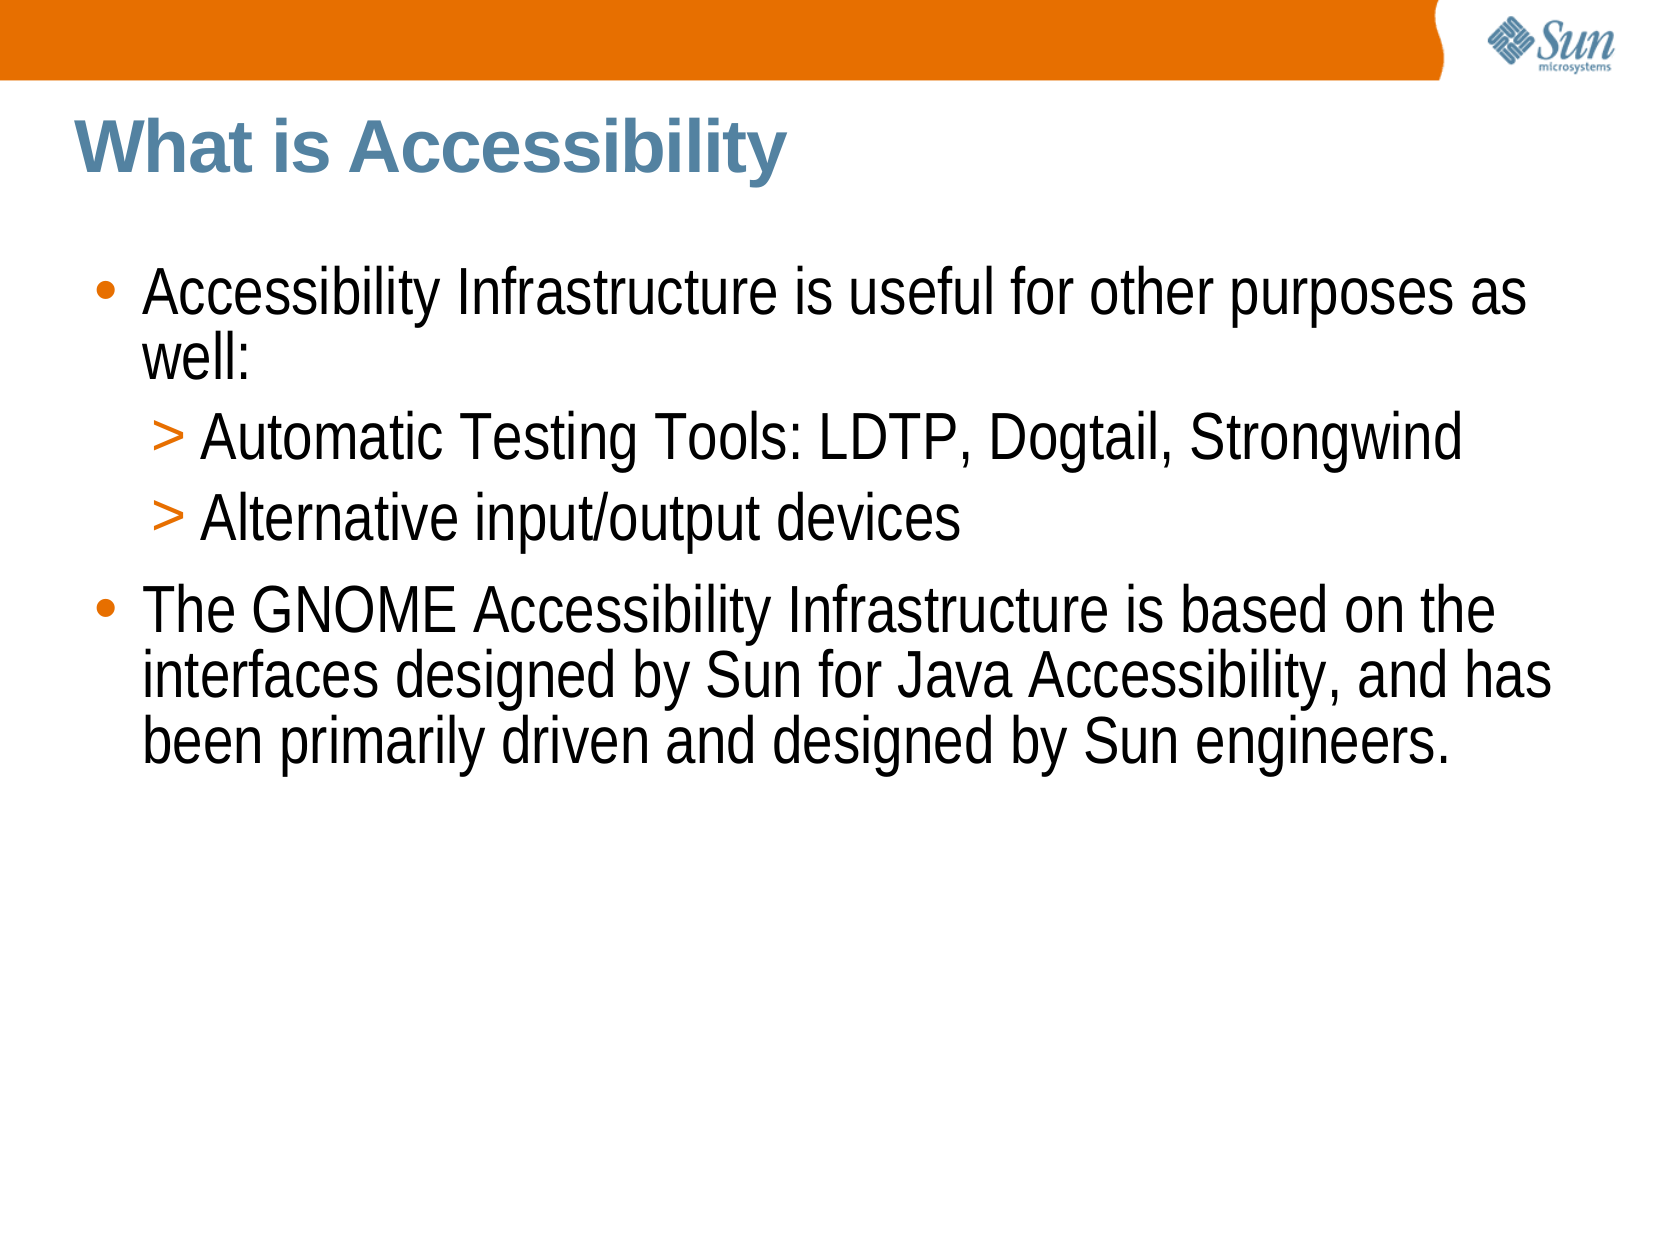

# What is Accessibility
Accessibility Infrastructure is useful for other purposes as well:
Automatic Testing Tools: LDTP, Dogtail, Strongwind
Alternative input/output devices
The GNOME Accessibility Infrastructure is based on the interfaces designed by Sun for Java Accessibility, and has been primarily driven and designed by Sun engineers.